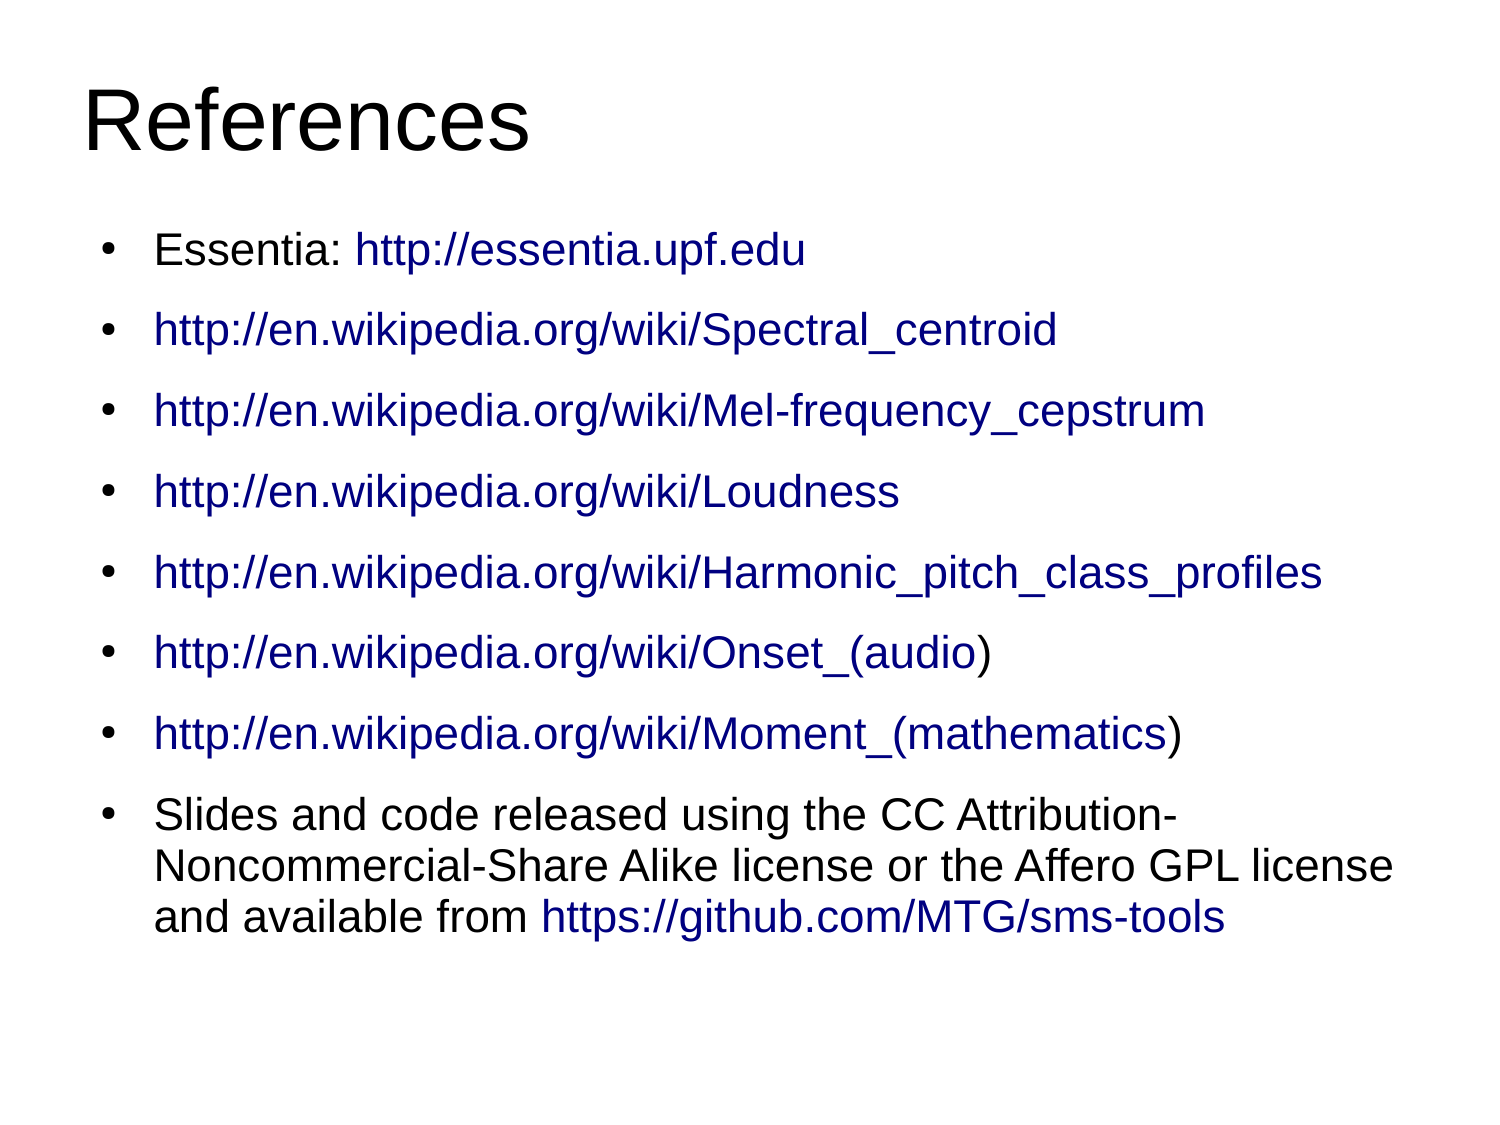

# References
Essentia: http://essentia.upf.edu
http://en.wikipedia.org/wiki/Spectral_centroid
http://en.wikipedia.org/wiki/Mel-frequency_cepstrum
http://en.wikipedia.org/wiki/Loudness
http://en.wikipedia.org/wiki/Harmonic_pitch_class_profiles
http://en.wikipedia.org/wiki/Onset_(audio)
http://en.wikipedia.org/wiki/Moment_(mathematics)
Slides and code released using the CC Attribution-Noncommercial-Share Alike license or the Affero GPL license and available from https://github.com/MTG/sms-tools